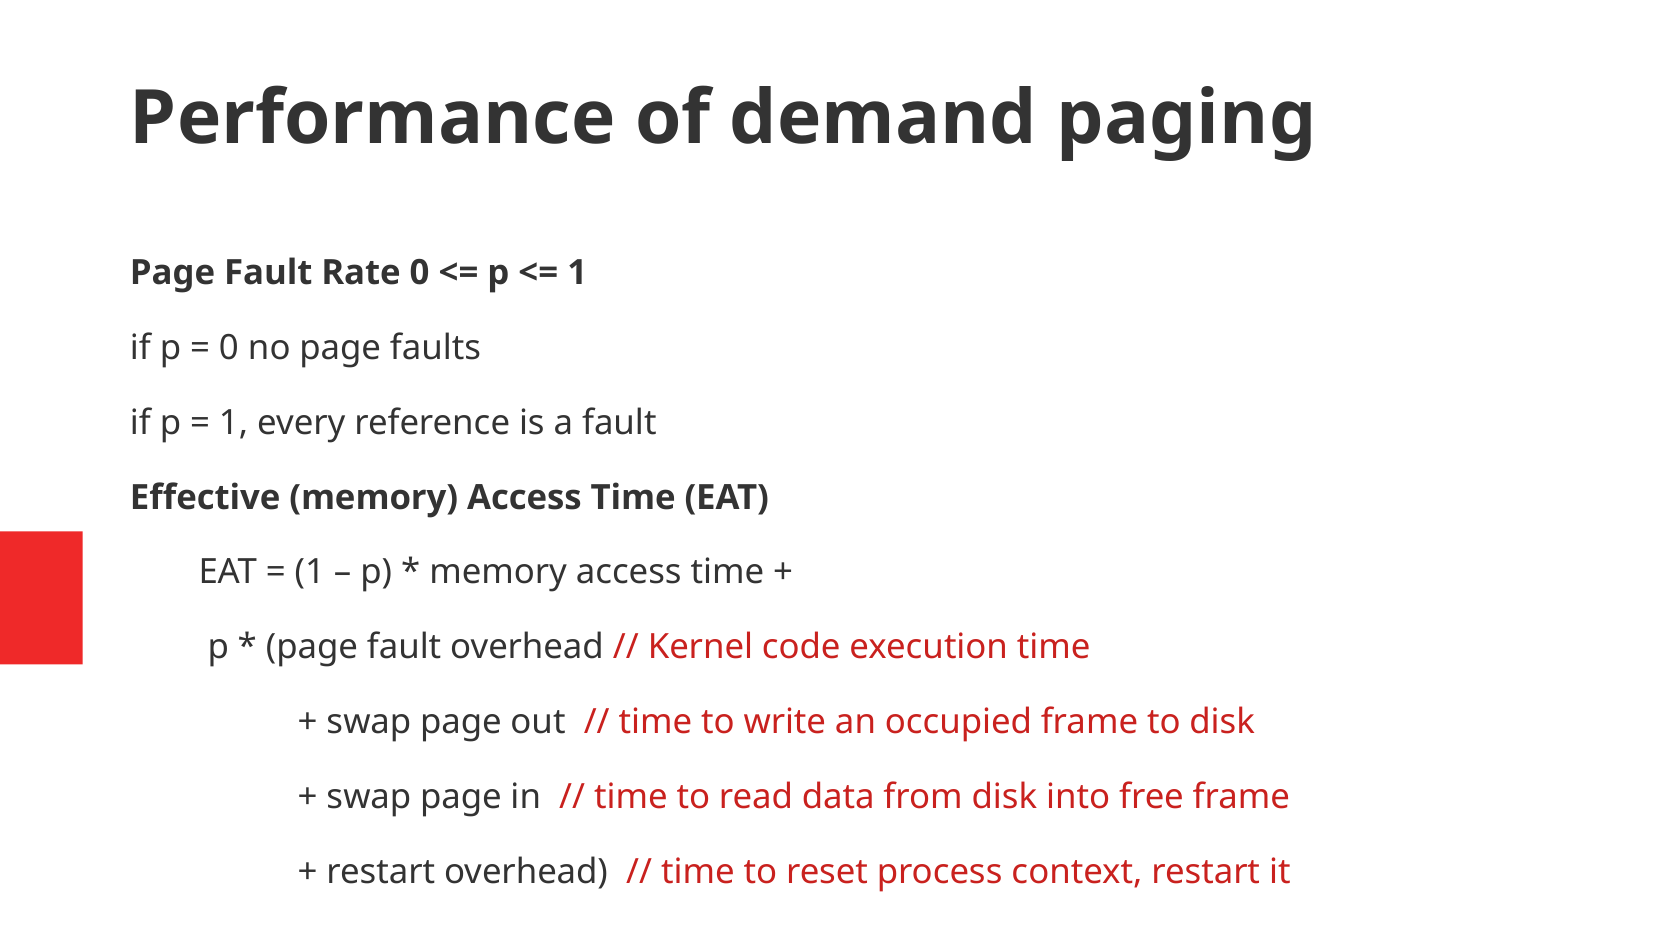

# Performance of demand paging
Page Fault Rate 0 <= p <= 1
if p = 0 no page faults
if p = 1, every reference is a fault
Effective (memory) Access Time (EAT)
		EAT = (1 – p) * memory access time +
			 p * (page fault overhead // Kernel code execution time
			 + swap page out // time to write an occupied frame to disk
			 + swap page in // time to read data from disk into free frame
			 + restart overhead) // time to reset process context, restart it